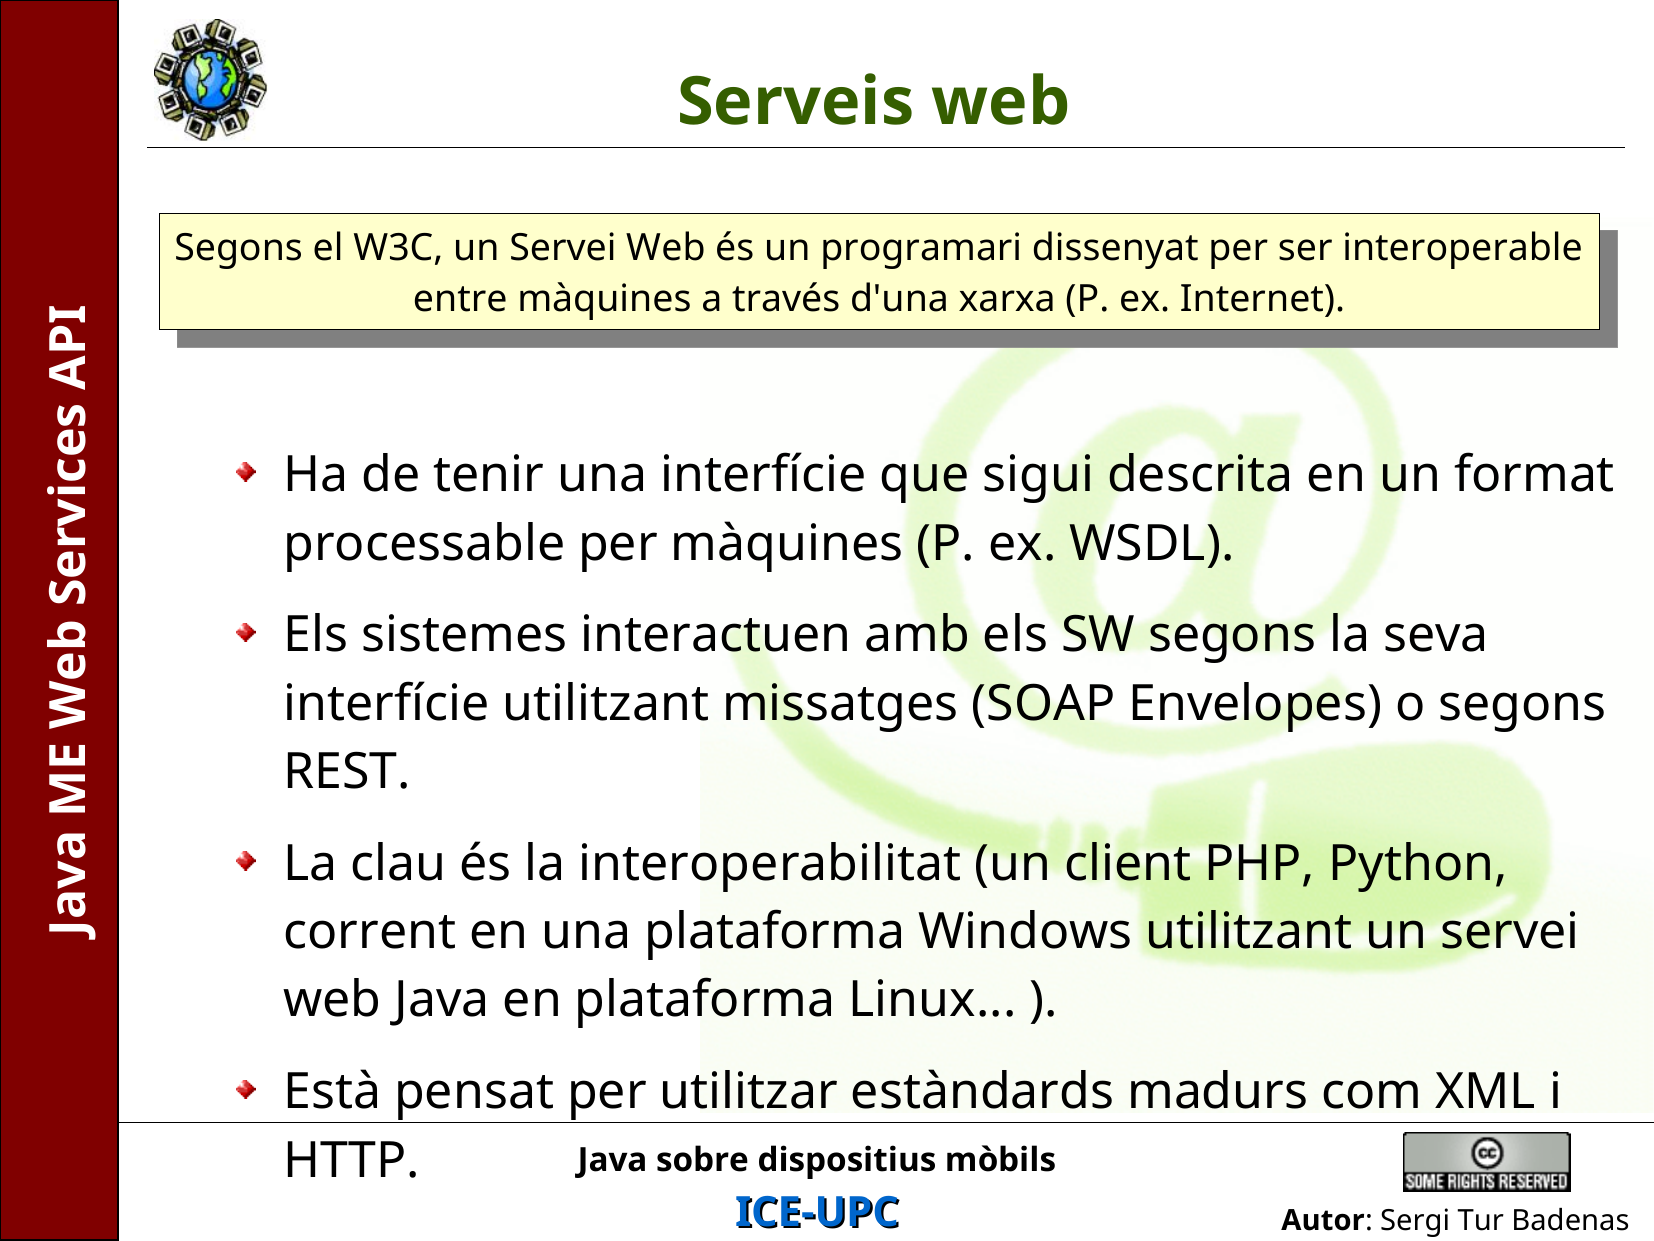

# Serveis web
Segons el W3C, un Servei Web és un programari dissenyat per ser interoperable entre màquines a través d'una xarxa (P. ex. Internet).
Ha de tenir una interfície que sigui descrita en un format processable per màquines (P. ex. WSDL).
Els sistemes interactuen amb els SW segons la seva interfície utilitzant missatges (SOAP Envelopes) o segons REST.
La clau és la interoperabilitat (un client PHP, Python, corrent en una plataforma Windows utilitzant un servei web Java en plataforma Linux... ).
Està pensat per utilitzar estàndards madurs com XML i HTTP.